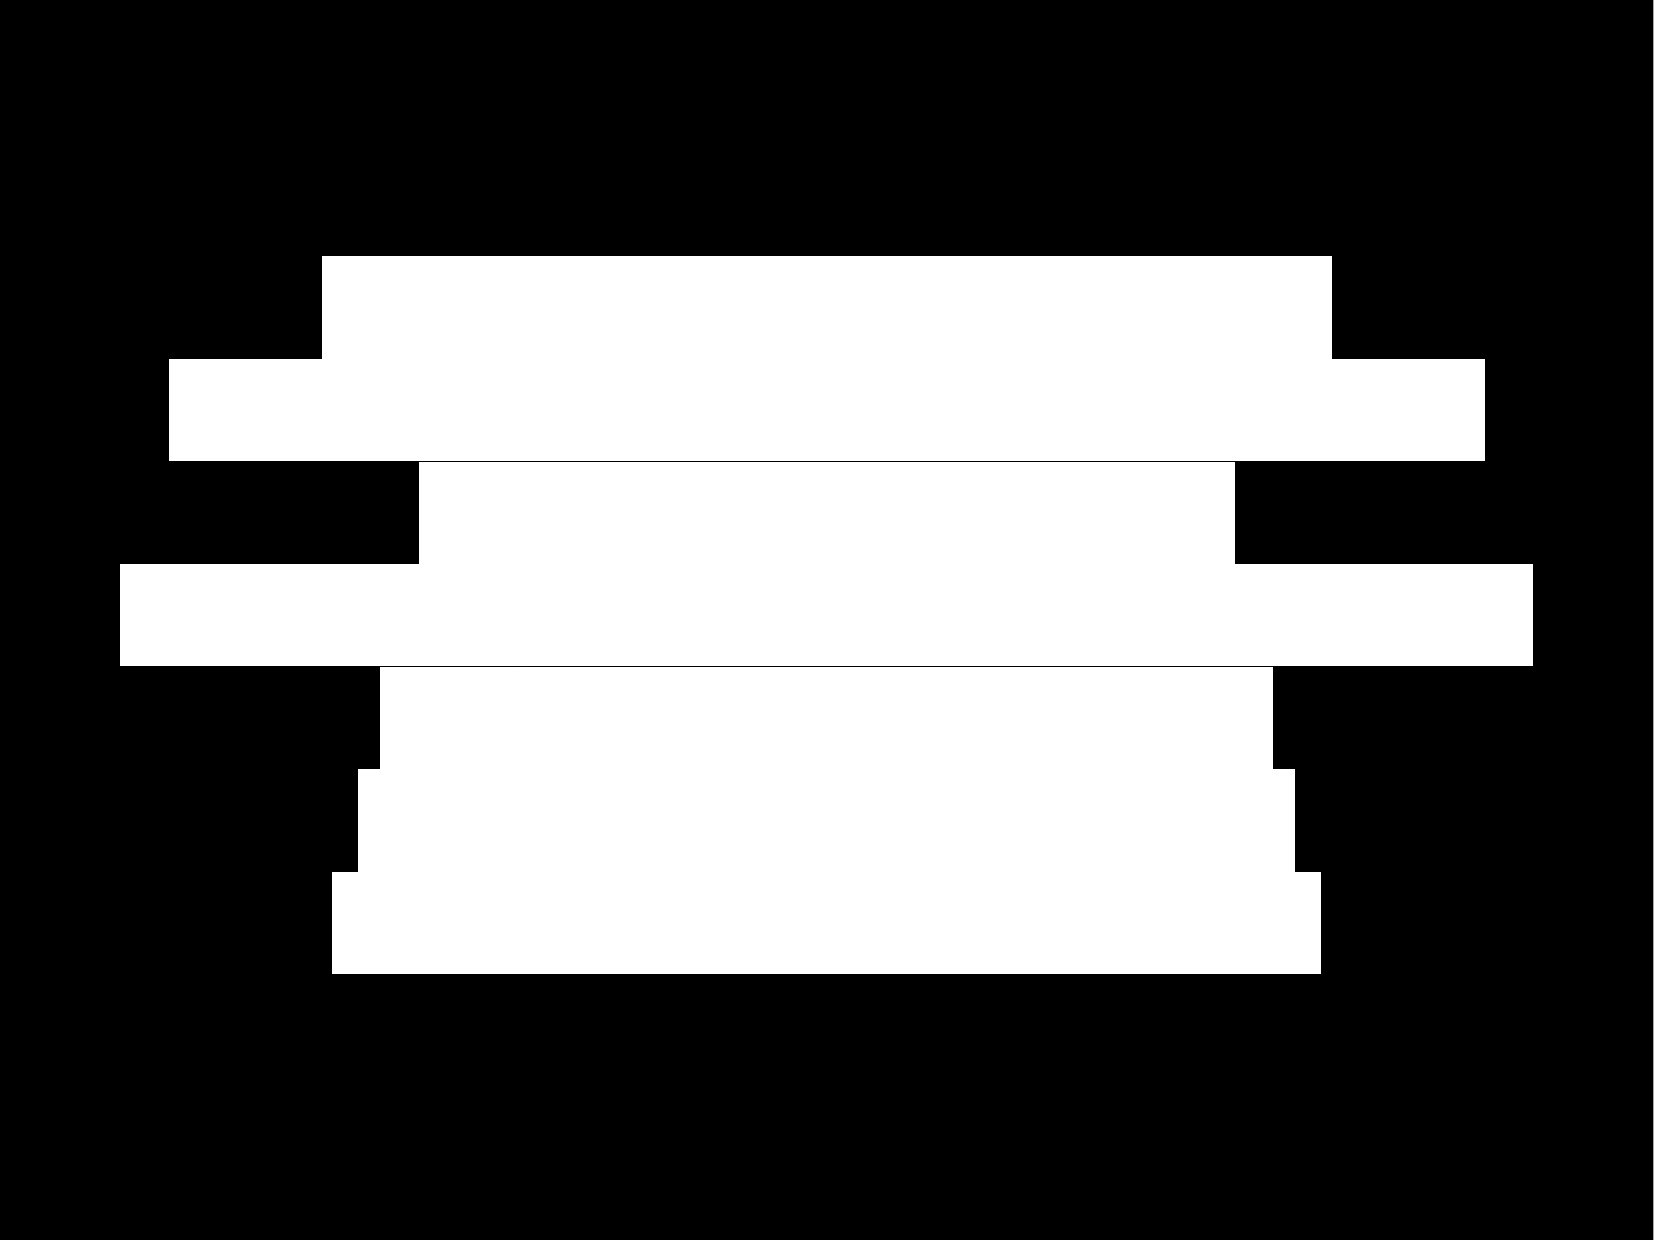

# No coral eu quero cantar
Declarar que Ele é Santo, Santo
Infinitamente adorar
Dizendo que Jesus é Santo, Santo
A composição do Céu
Vai cantar quem for fiel
Vou erguer o meu troféu